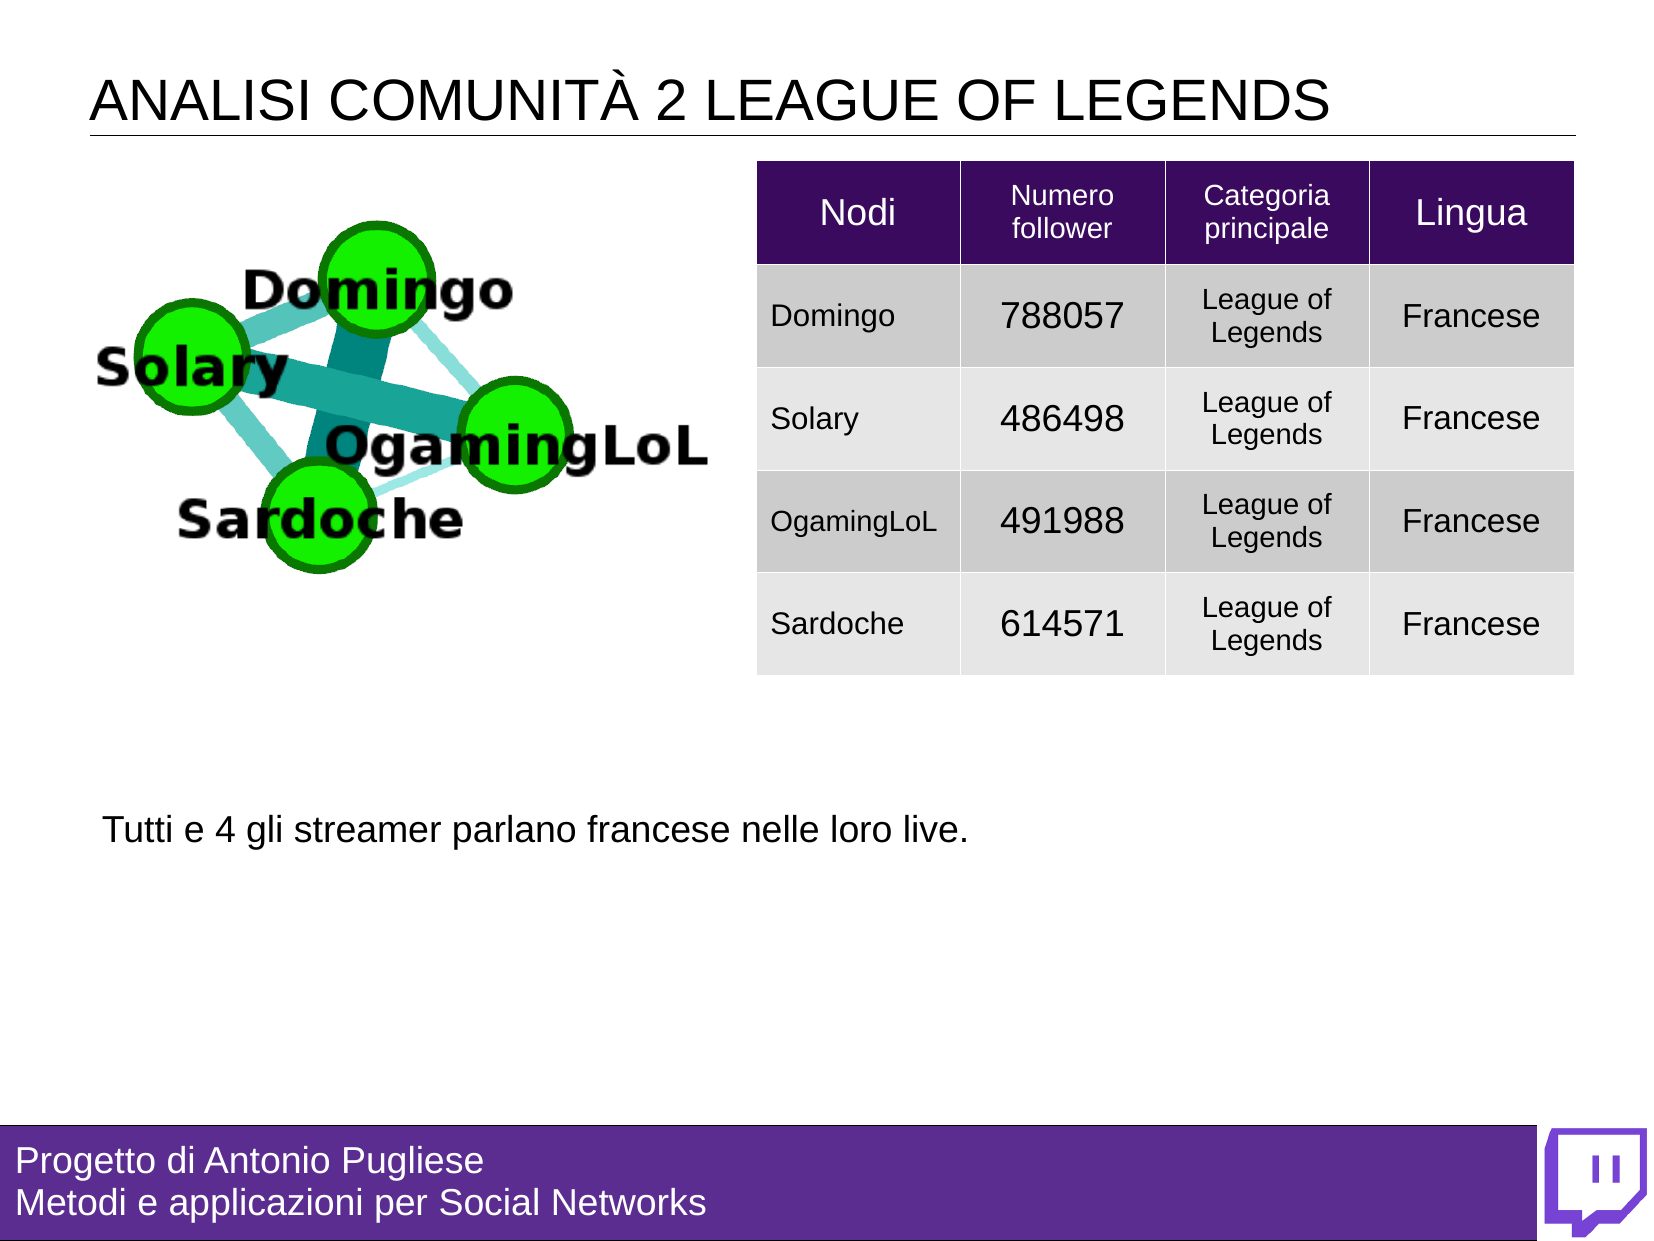

ANALISI COMUNITÀ 2 LEAGUE OF LEGENDS
| Nodi | Numero follower | Categoria principale | Lingua |
| --- | --- | --- | --- |
| Domingo | 788057 | League of Legends | Francese |
| Solary | 486498 | League of Legends | Francese |
| OgamingLoL | 491988 | League of Legends | Francese |
| Sardoche | 614571 | League of Legends | Francese |
Tutti e 4 gli streamer parlano francese nelle loro live.
Progetto di Antonio Pugliese
Metodi e applicazioni per Social Networks